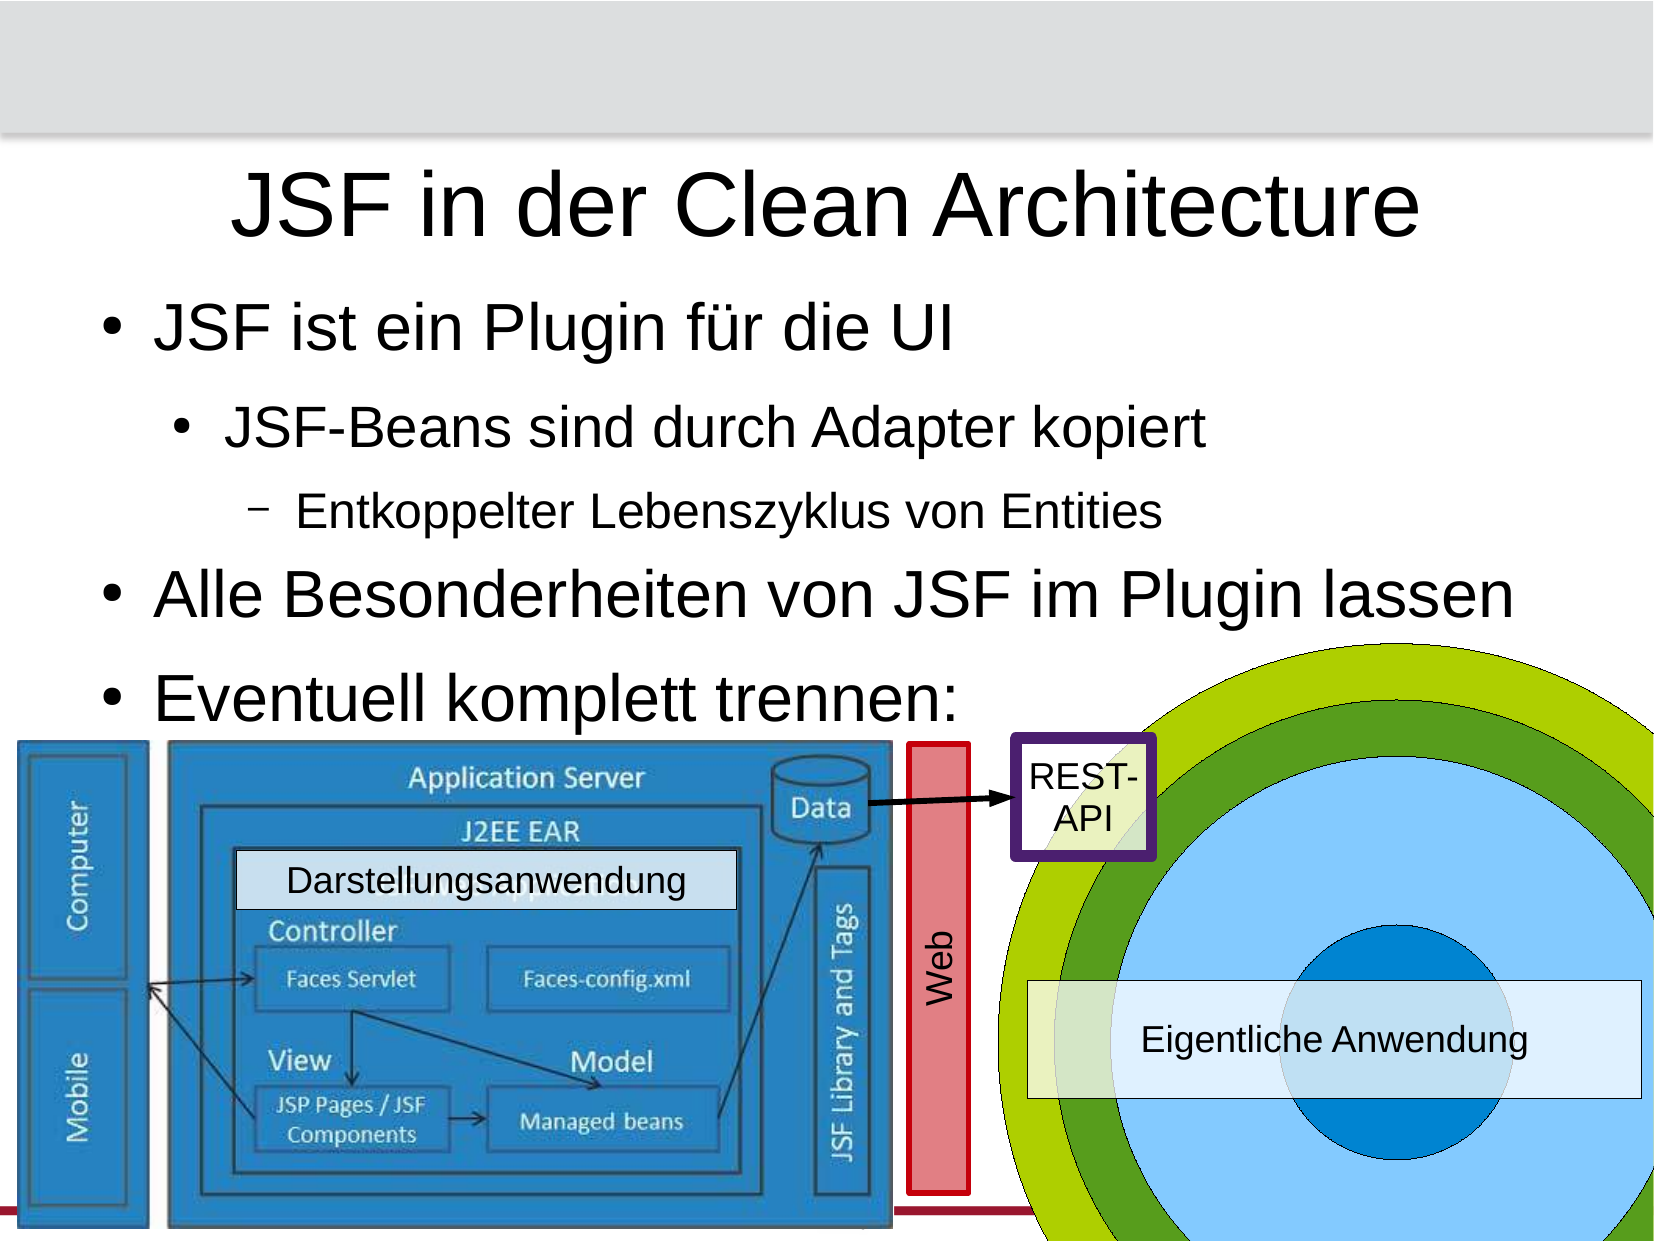

# JSF in der Clean Architecture
JSF ist ein Plugin für die UI
JSF-Beans sind durch Adapter kopiert
Entkoppelter Lebenszyklus von Entities
Alle Besonderheiten von JSF im Plugin lassen
Eventuell komplett trennen:
REST-
API
Darstellungsanwendung
Web
Eigentliche Anwendung